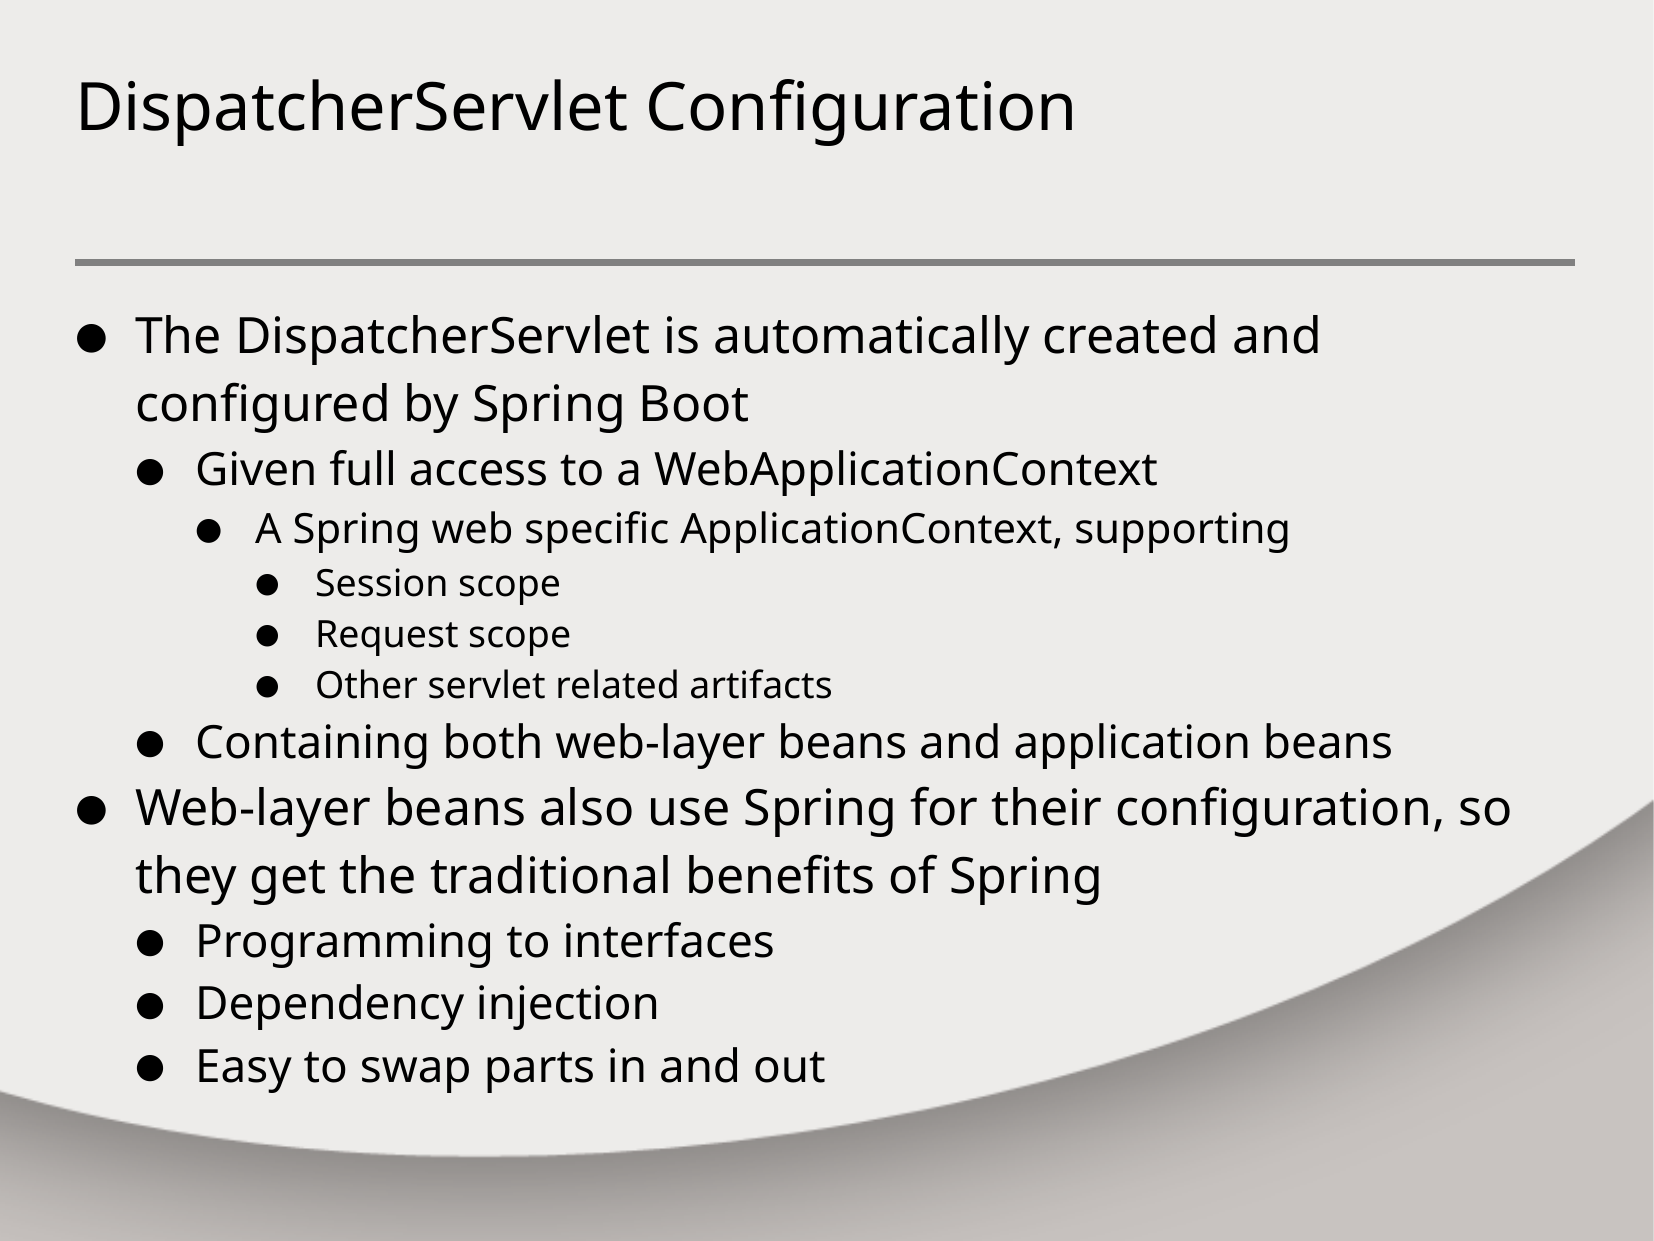

DispatcherServlet Configuration
# The DispatcherServlet is automatically created and configured by Spring Boot
Given full access to a WebApplicationContext
A Spring web specific ApplicationContext, supporting
Session scope
Request scope
Other servlet related artifacts
Containing both web-layer beans and application beans
Web-layer beans also use Spring for their configuration, so they get the traditional benefits of Spring
Programming to interfaces
Dependency injection
Easy to swap parts in and out